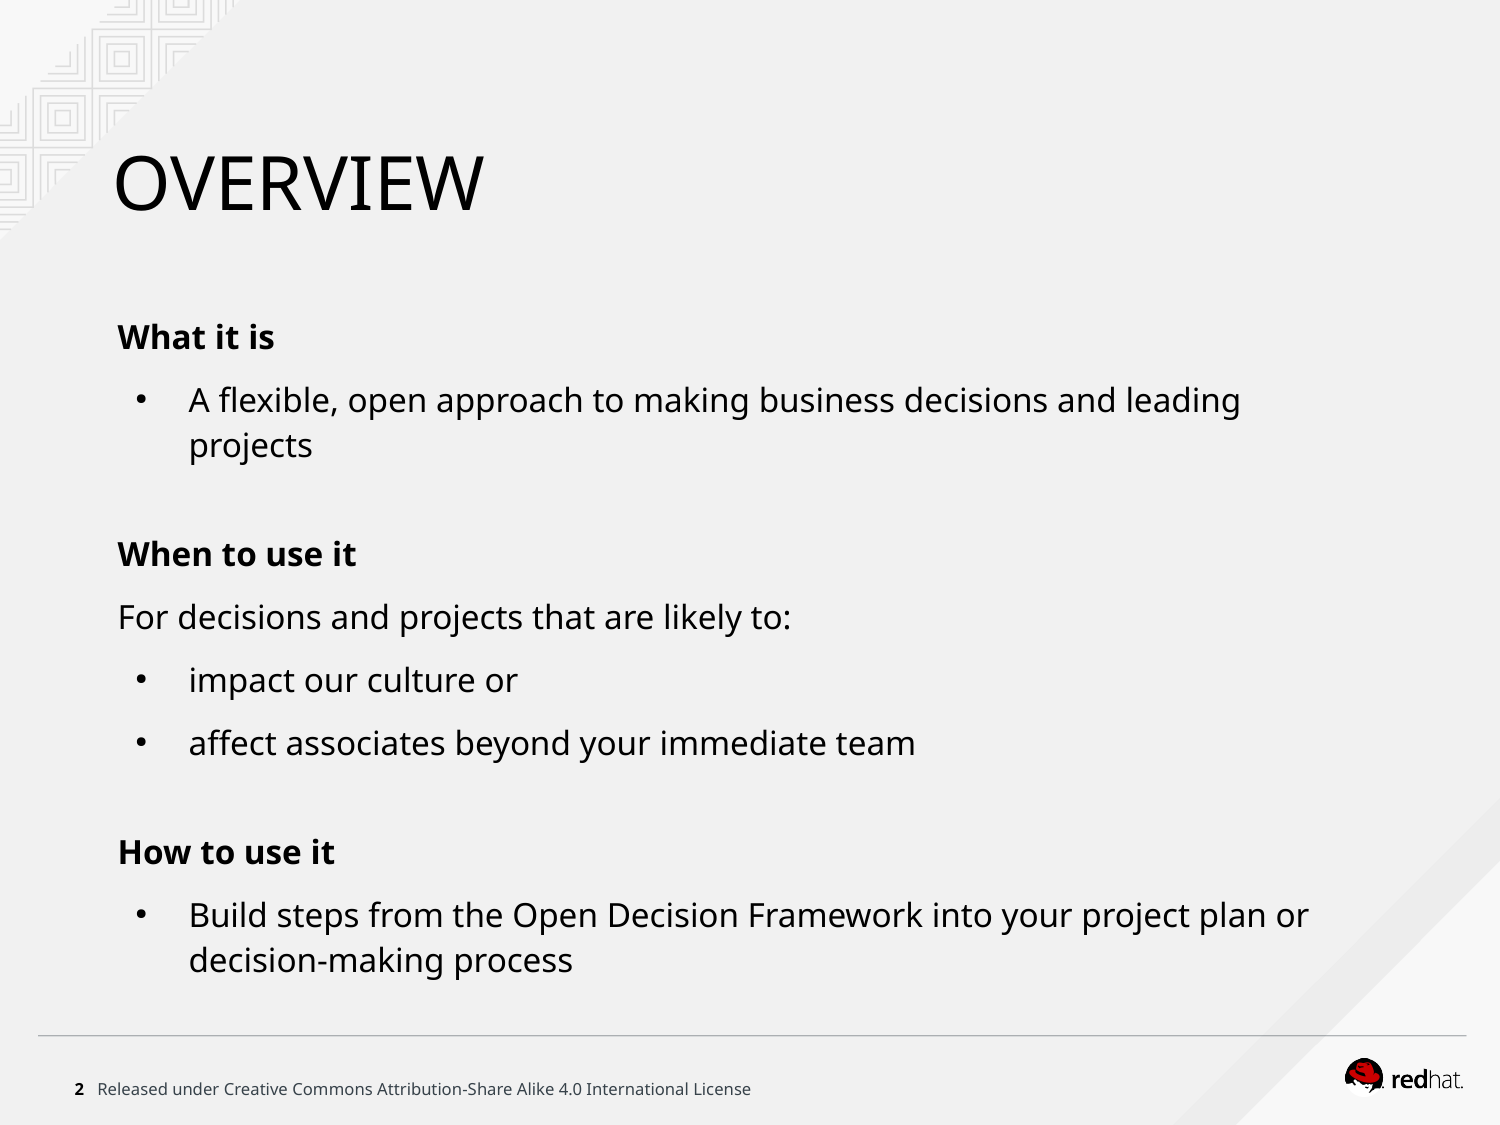

# OVERVIEW
What it is
A flexible, open approach to making business decisions and leading projects
When to use it
For decisions and projects that are likely to:
impact our culture or
affect associates beyond your immediate team
How to use it
Build steps from the Open Decision Framework into your project plan or decision-making process
INSERT DESIGNATOR, IF NEEDED
2